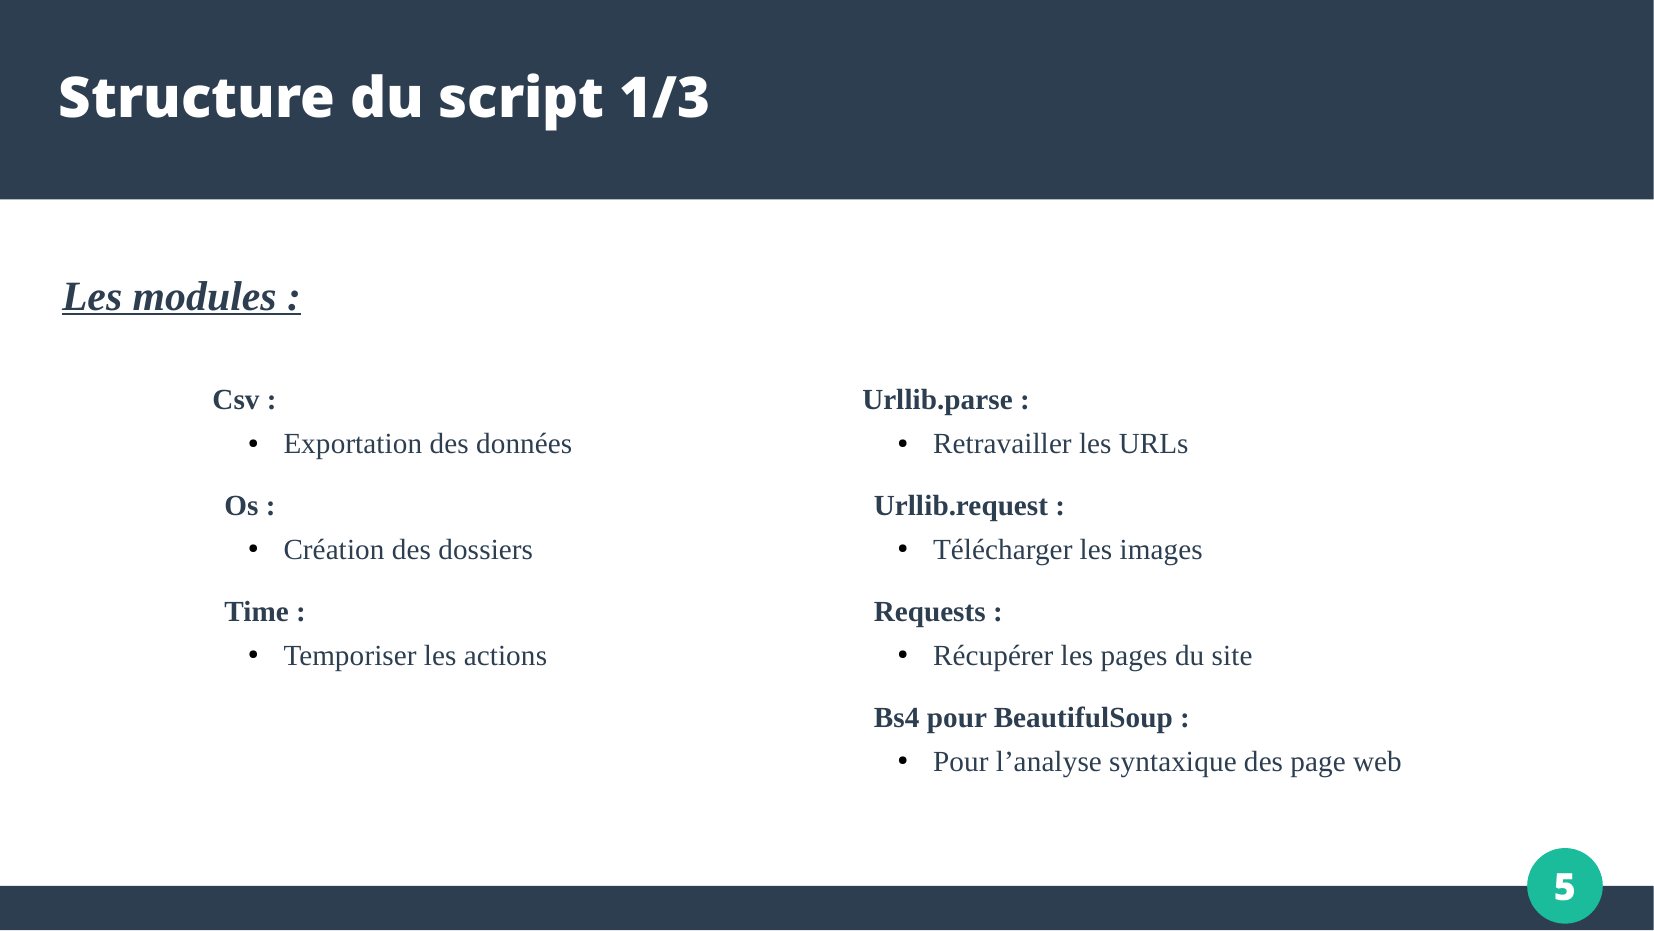

# Structure du script 1/3
Les modules :
Csv :
Exportation des données
Os :
Création des dossiers
Time :
Temporiser les actions
Urllib.parse :
Retravailler les URLs
Urllib.request :
Télécharger les images
Requests :
Récupérer les pages du site
Bs4 pour BeautifulSoup :
Pour l’analyse syntaxique des page web